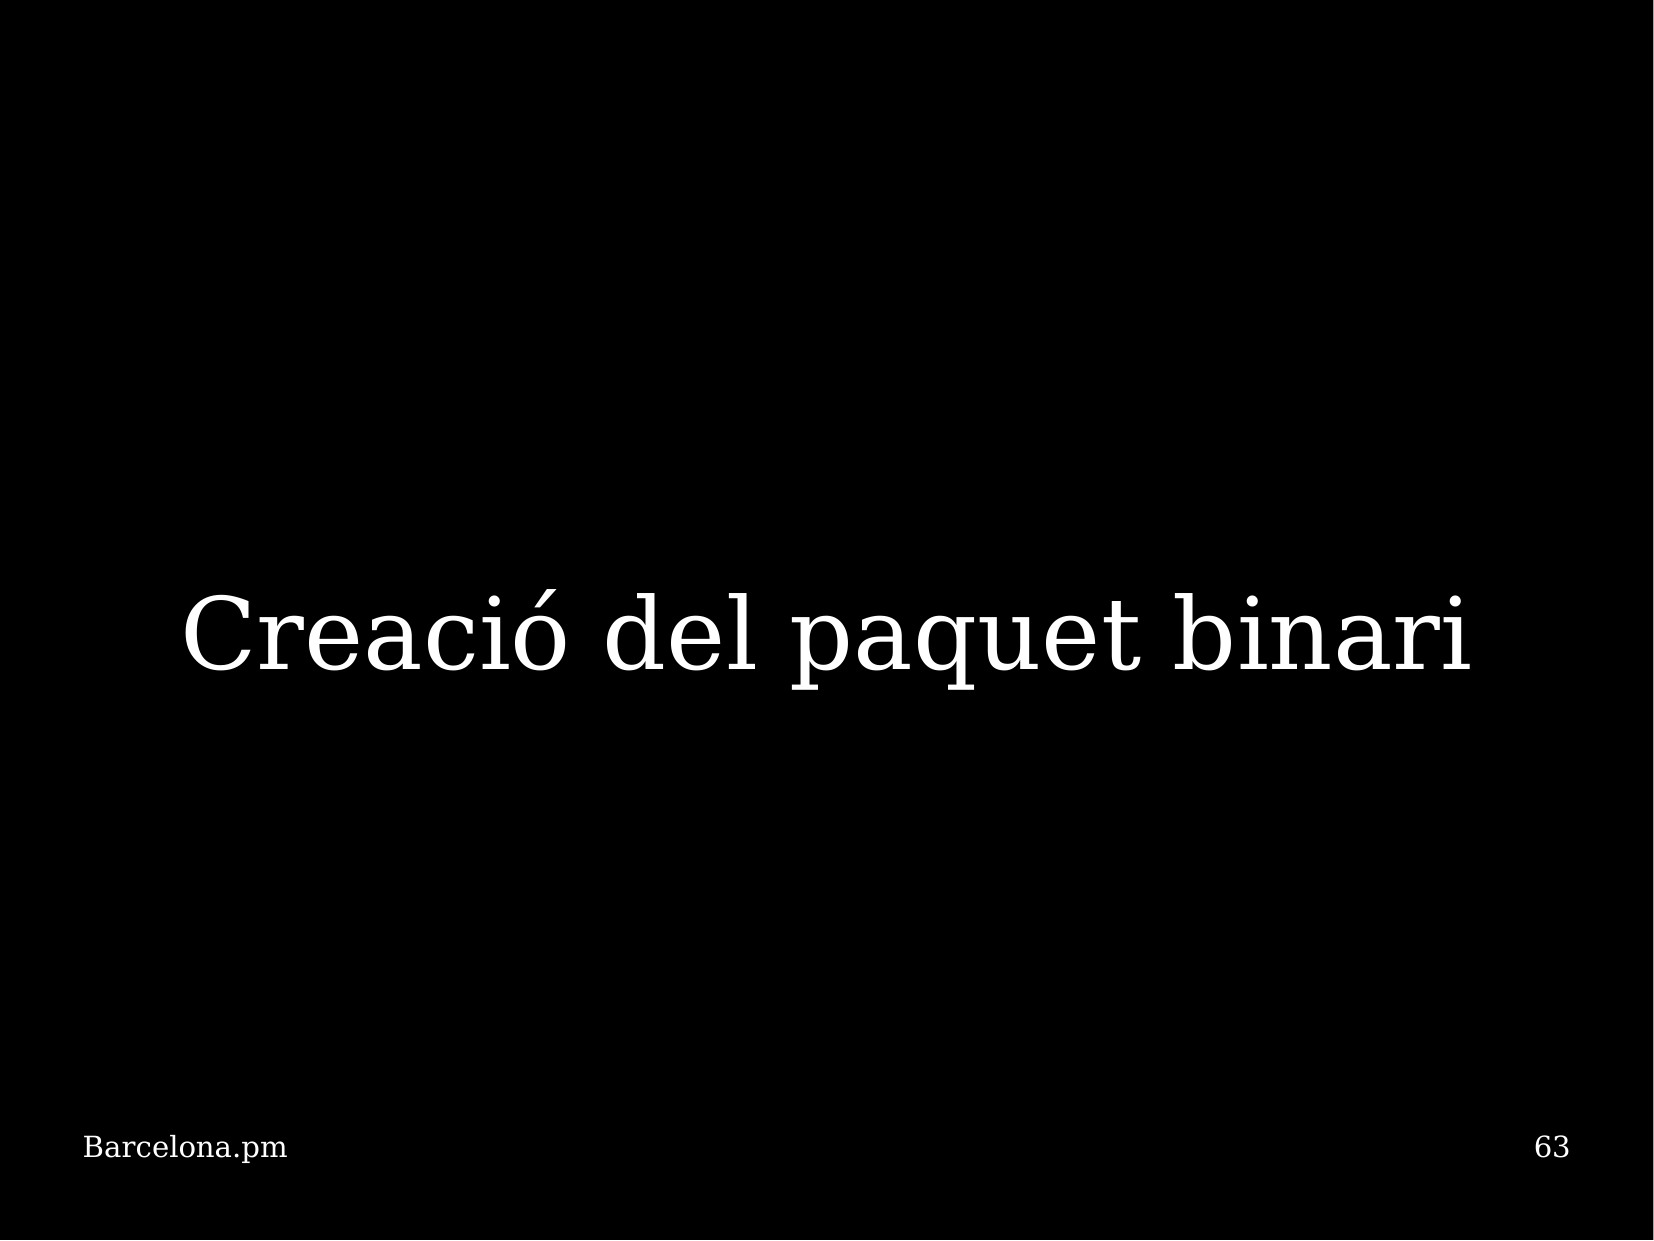

# Creació del paquet binari
Barcelona.pm
63